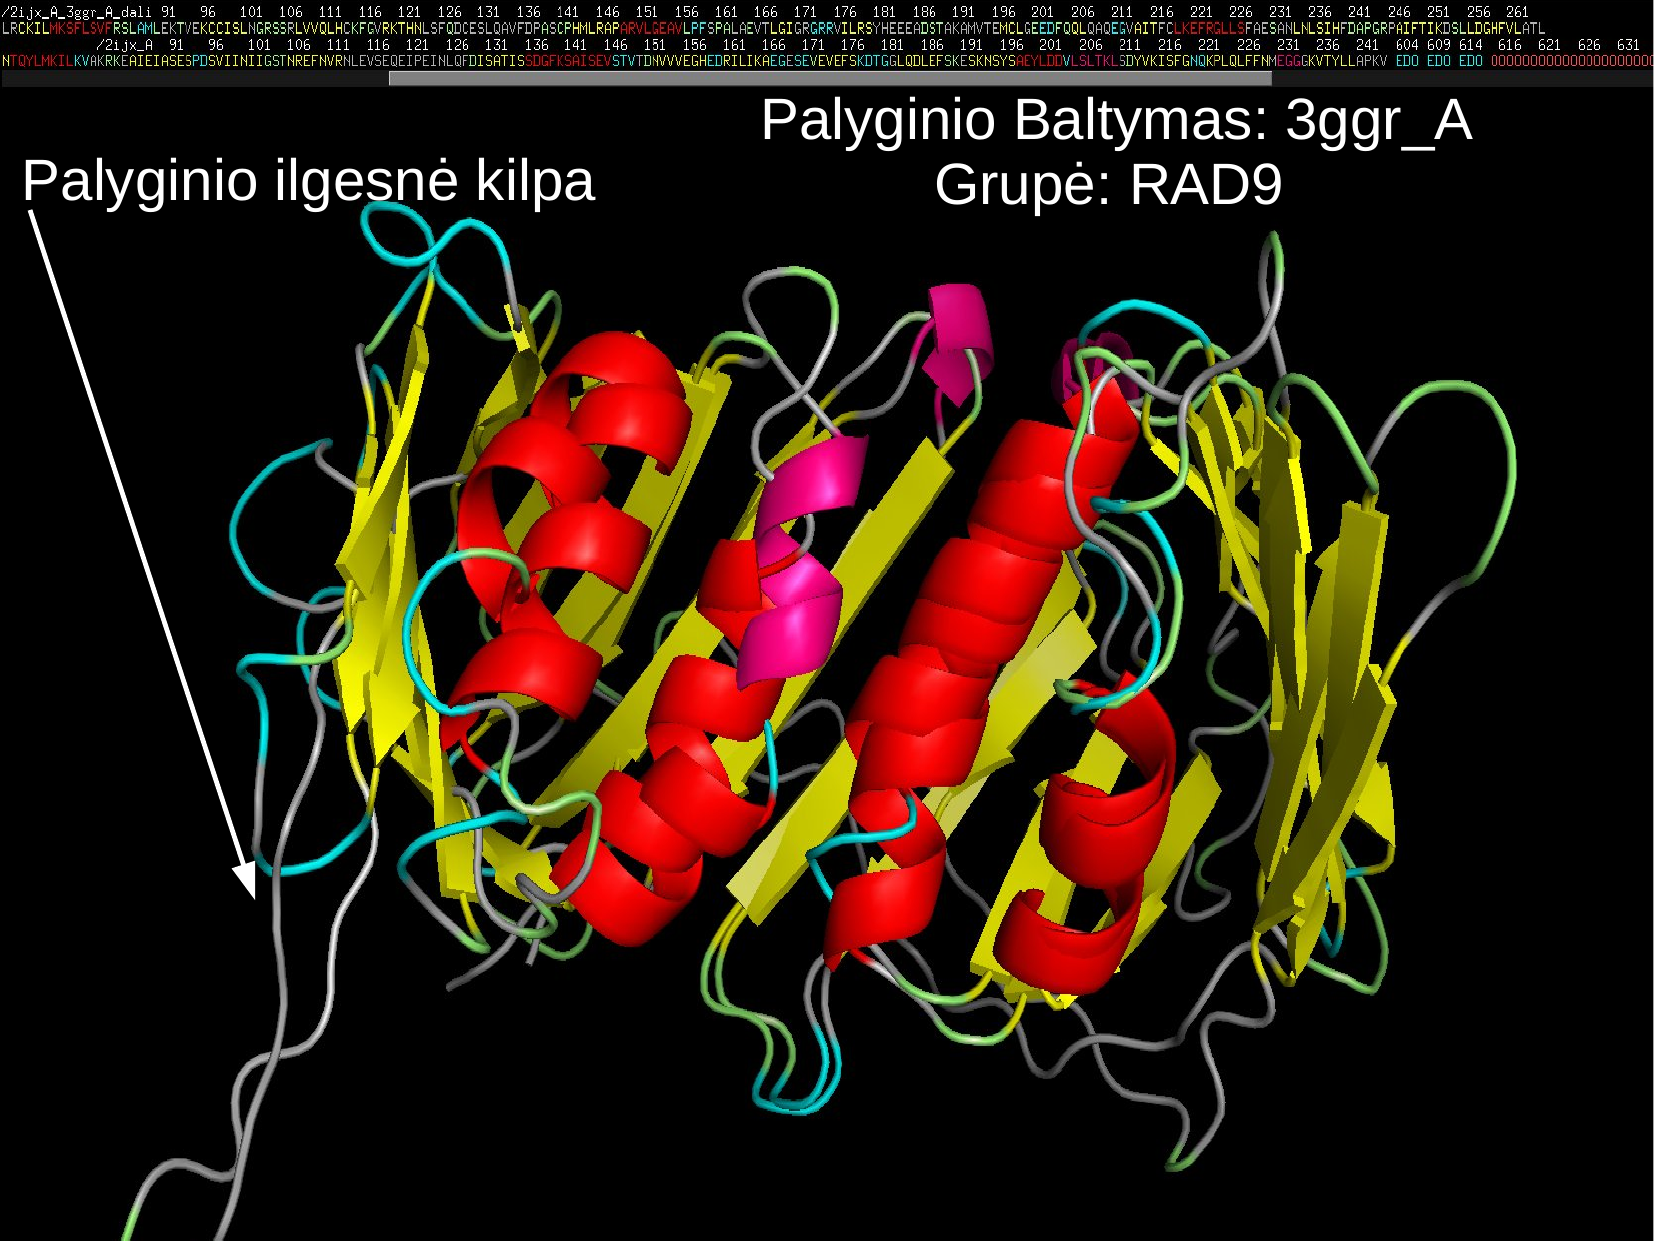

Palyginio Baltymas: 3ggr_A
Grupė: RAD9
#
Palyginio ilgesnė kilpa